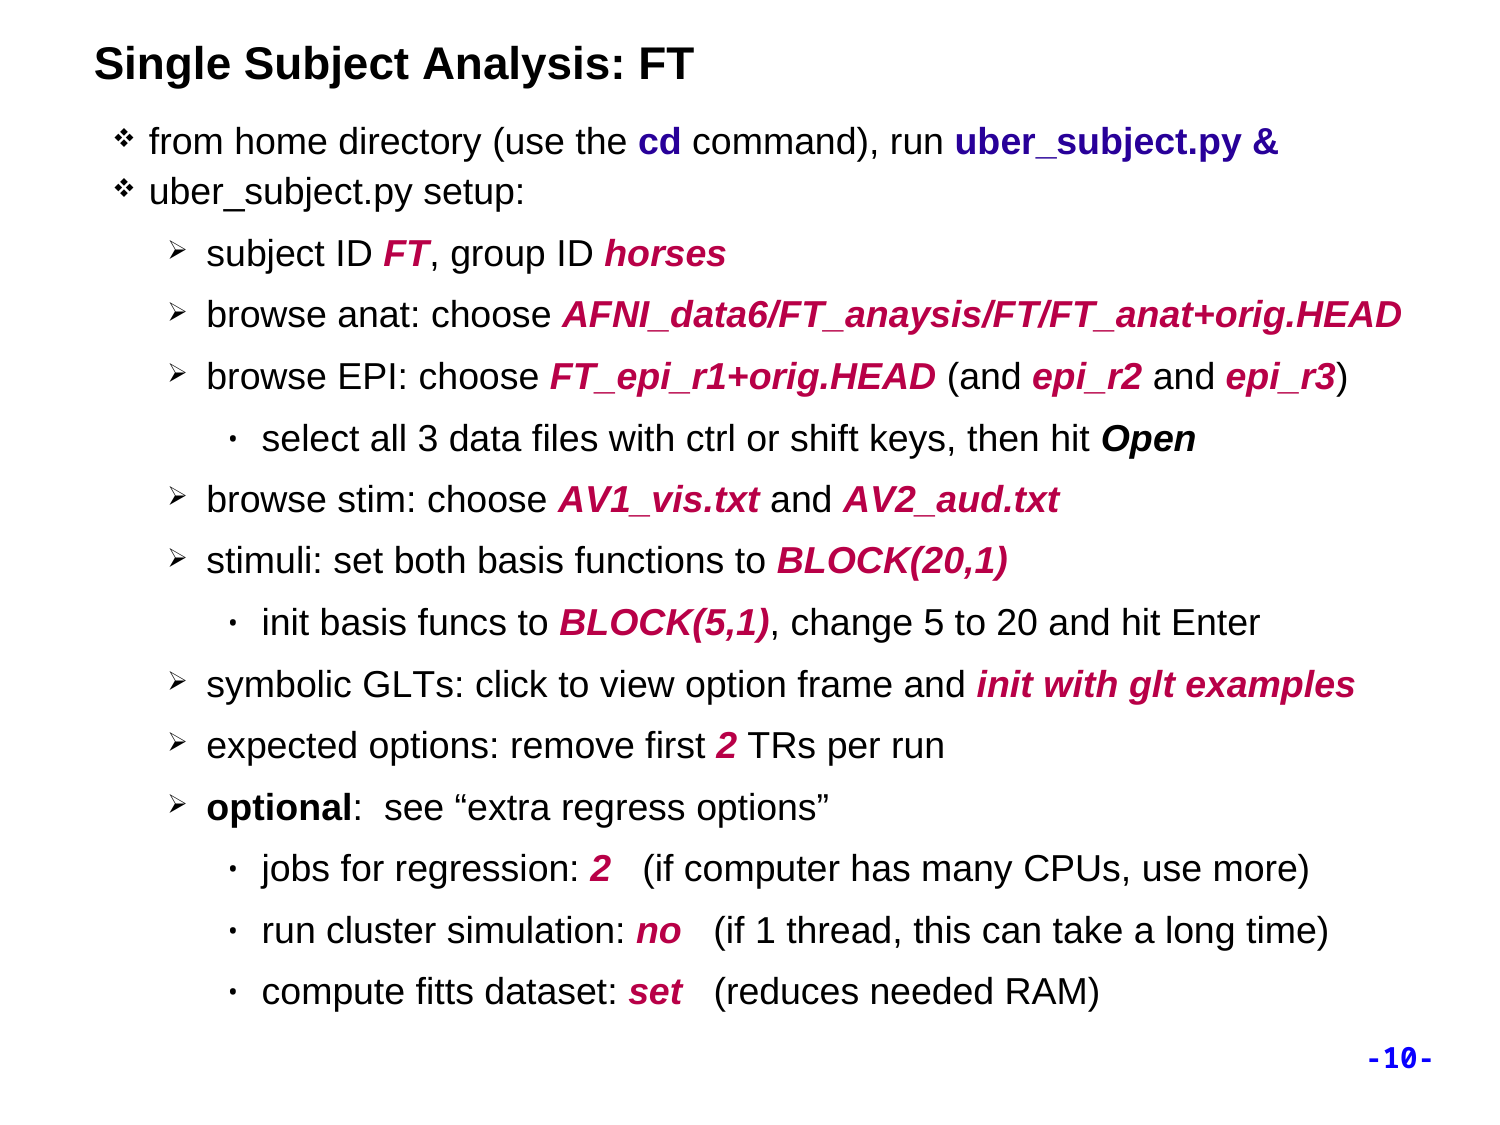

# Single Subject Analysis: FT
from home directory (use the cd command), run uber_subject.py &
uber_subject.py setup:
subject ID FT, group ID horses
browse anat: choose AFNI_data6/FT_anaysis/FT/FT_anat+orig.HEAD
browse EPI: choose FT_epi_r1+orig.HEAD (and epi_r2 and epi_r3)
select all 3 data files with ctrl or shift keys, then hit Open
browse stim: choose AV1_vis.txt and AV2_aud.txt
stimuli: set both basis functions to BLOCK(20,1)
init basis funcs to BLOCK(5,1), change 5 to 20 and hit Enter
symbolic GLTs: click to view option frame and init with glt examples
expected options: remove first 2 TRs per run
optional: see “extra regress options”
jobs for regression: 2 (if computer has many CPUs, use more)
run cluster simulation: no (if 1 thread, this can take a long time)
compute fitts dataset: set (reduces needed RAM)